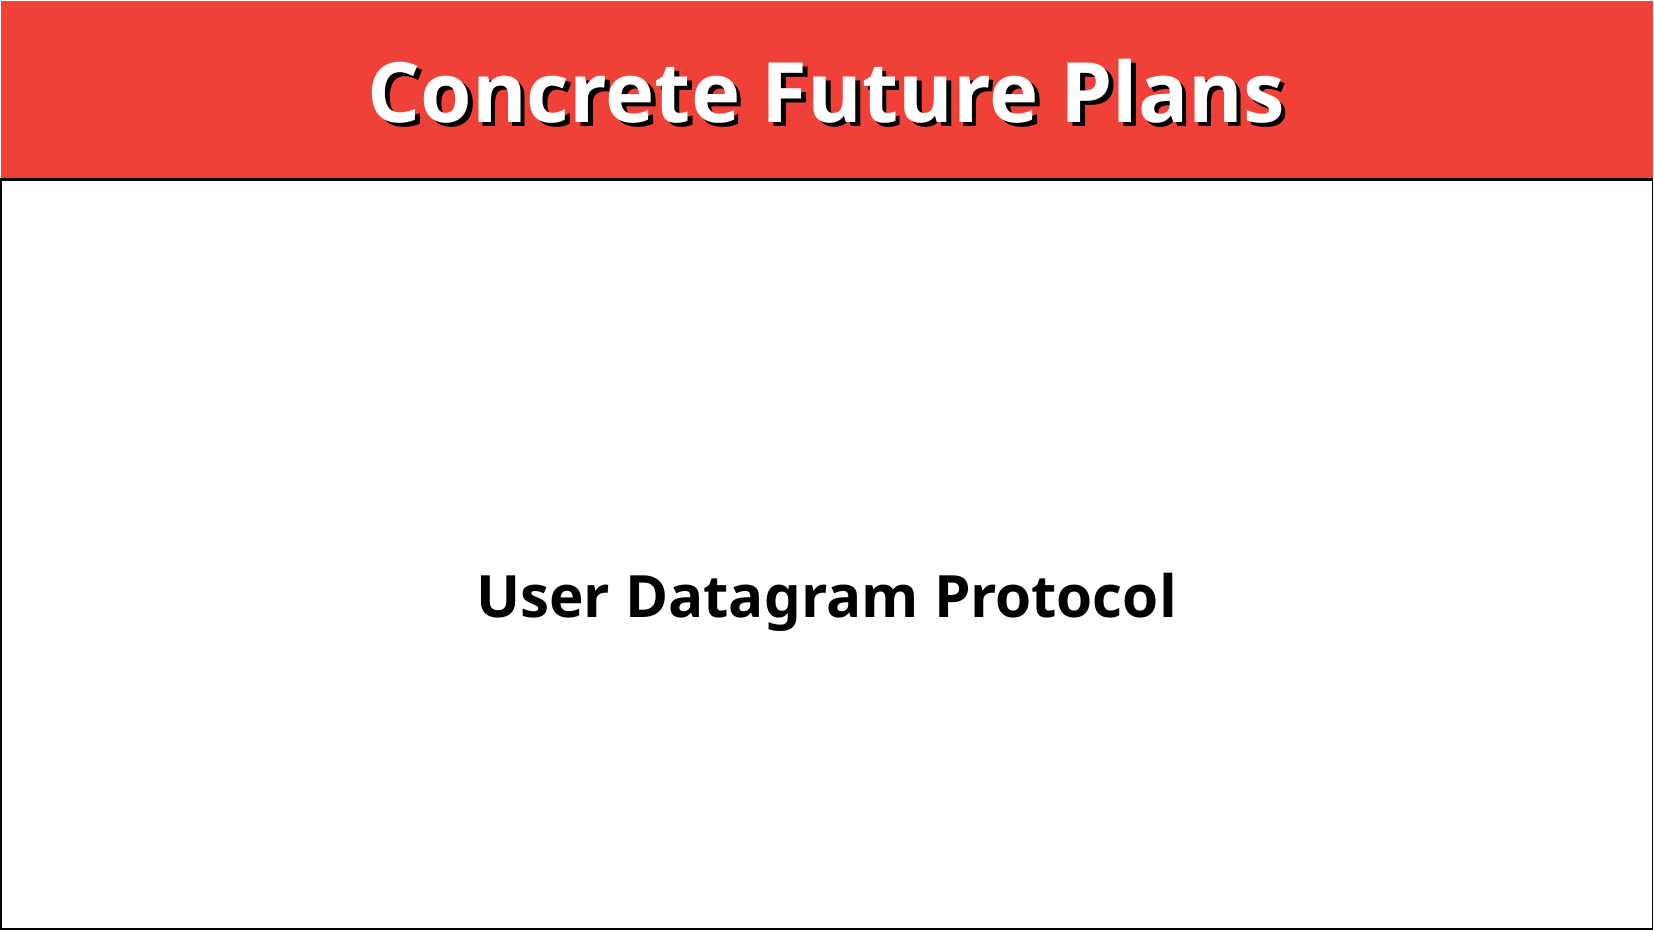

Concrete Future Plans
User Datagram Protocol
#